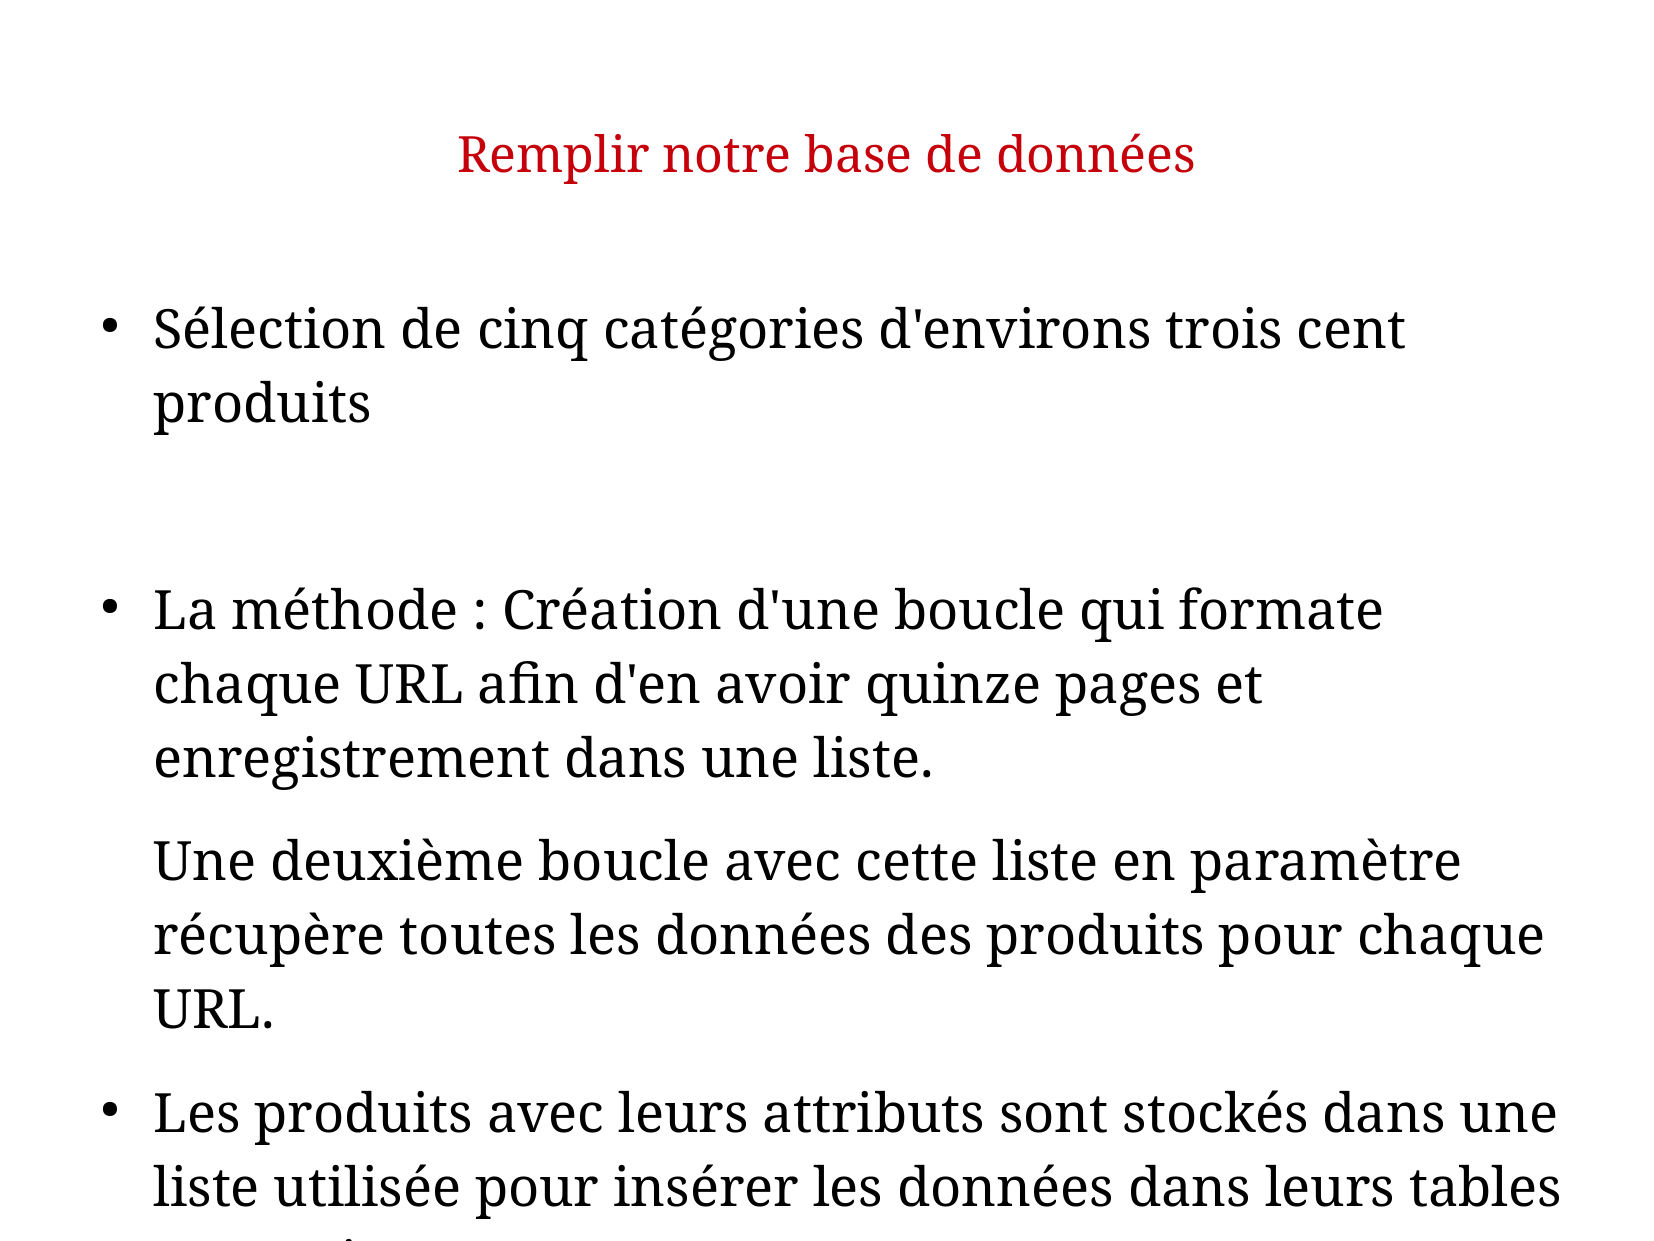

# Remplir notre base de données
Sélection de cinq catégories d'environs trois cent produits
La méthode : Création d'une boucle qui formate chaque URL afin d'en avoir quinze pages et enregistrement dans une liste.
Une deuxième boucle avec cette liste en paramètre récupère toutes les données des produits pour chaque URL.
Les produits avec leurs attributs sont stockés dans une liste utilisée pour insérer les données dans leurs tables respectives